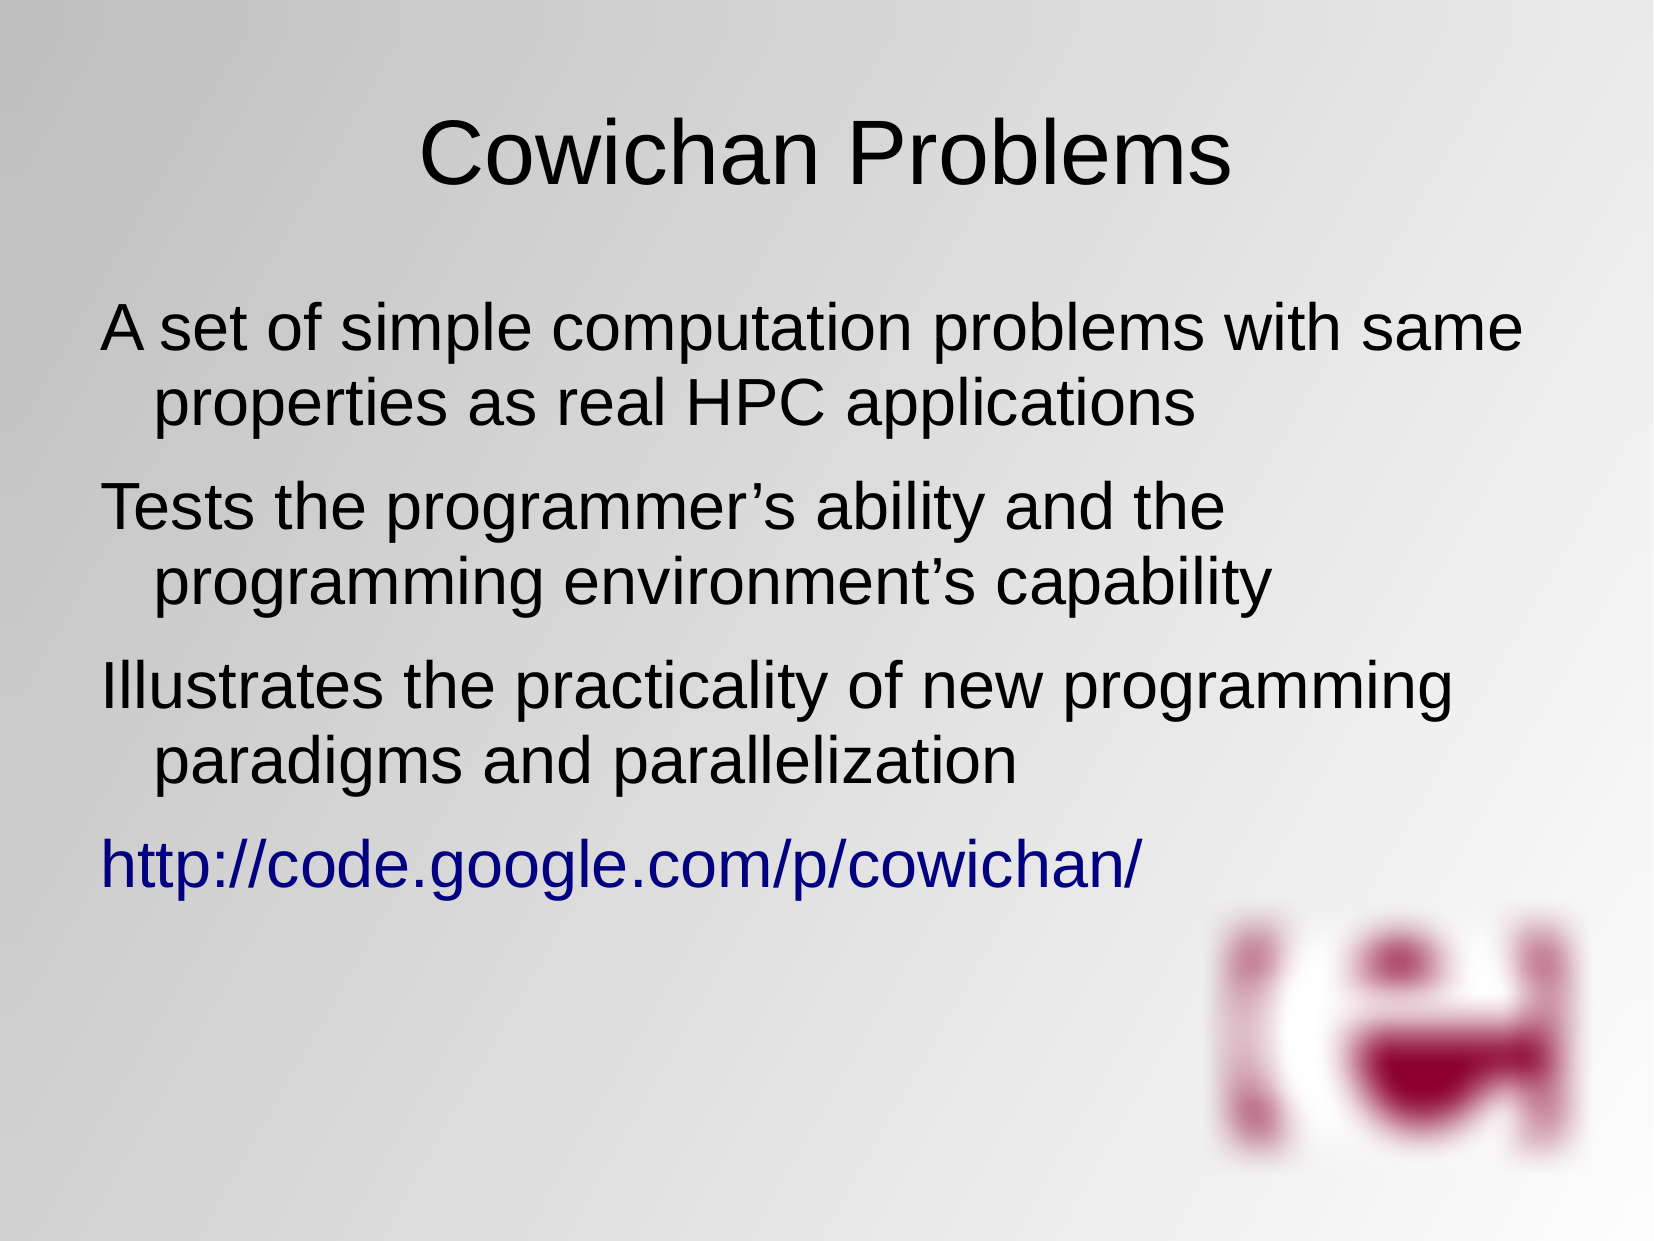

# Cowichan Problems
A set of simple computation problems with same properties as real HPC applications
Tests the programmer’s ability and the programming environment’s capability
Illustrates the practicality of new programming paradigms and parallelization
http://code.google.com/p/cowichan/